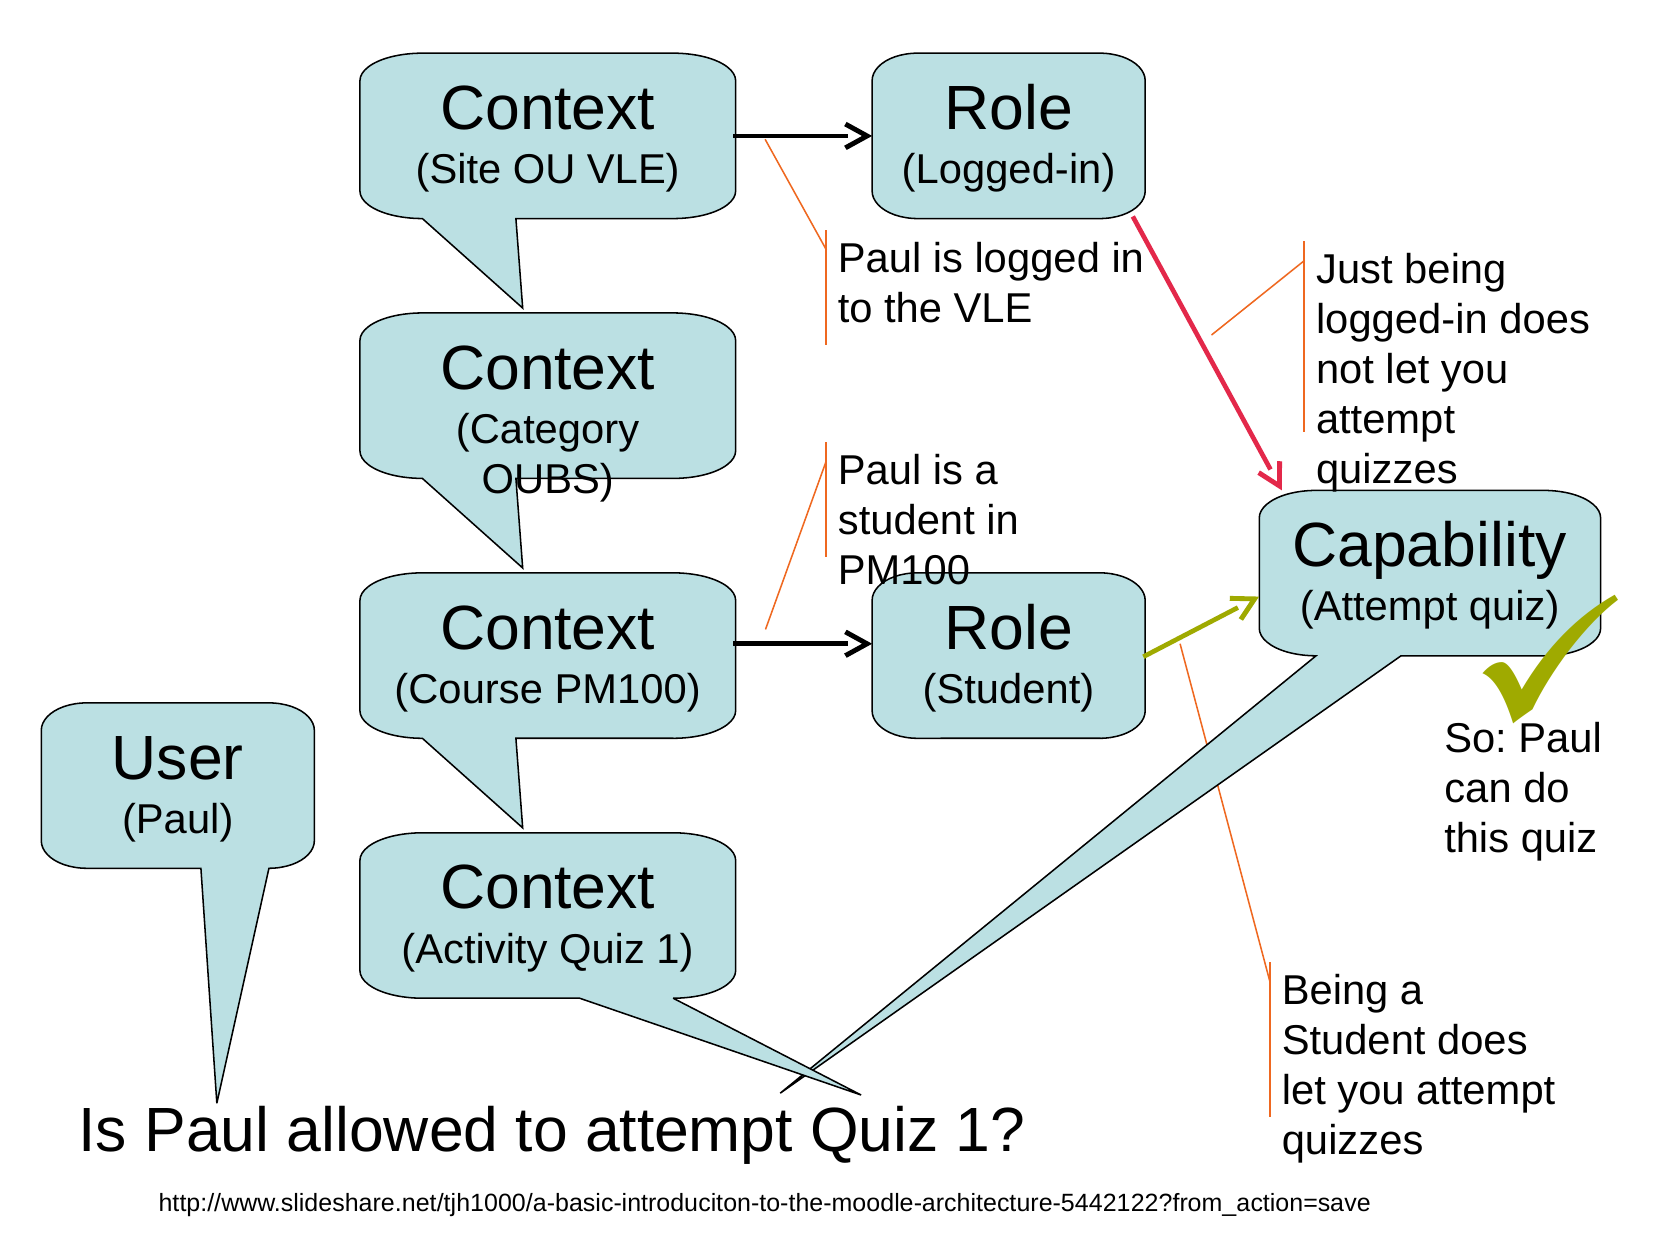

Context
(Site OU VLE)
Role
(Logged-in)
Paul is logged in to the VLE
Just being logged-in does not let you attempt quizzes
Context
(Category OUBS)
Paul is a student in PM100
Capability
(Attempt quiz)

Context
(Course PM100)
Role
(Student)
User
(Paul)
So: Paul can do this quiz
Context
(Activity Quiz 1)
Being a Student does let you attempt quizzes
Is Paul allowed to attempt Quiz 1?
http://www.slideshare.net/tjh1000/a-basic-introduciton-to-the-moodle-architecture-5442122?from_action=save